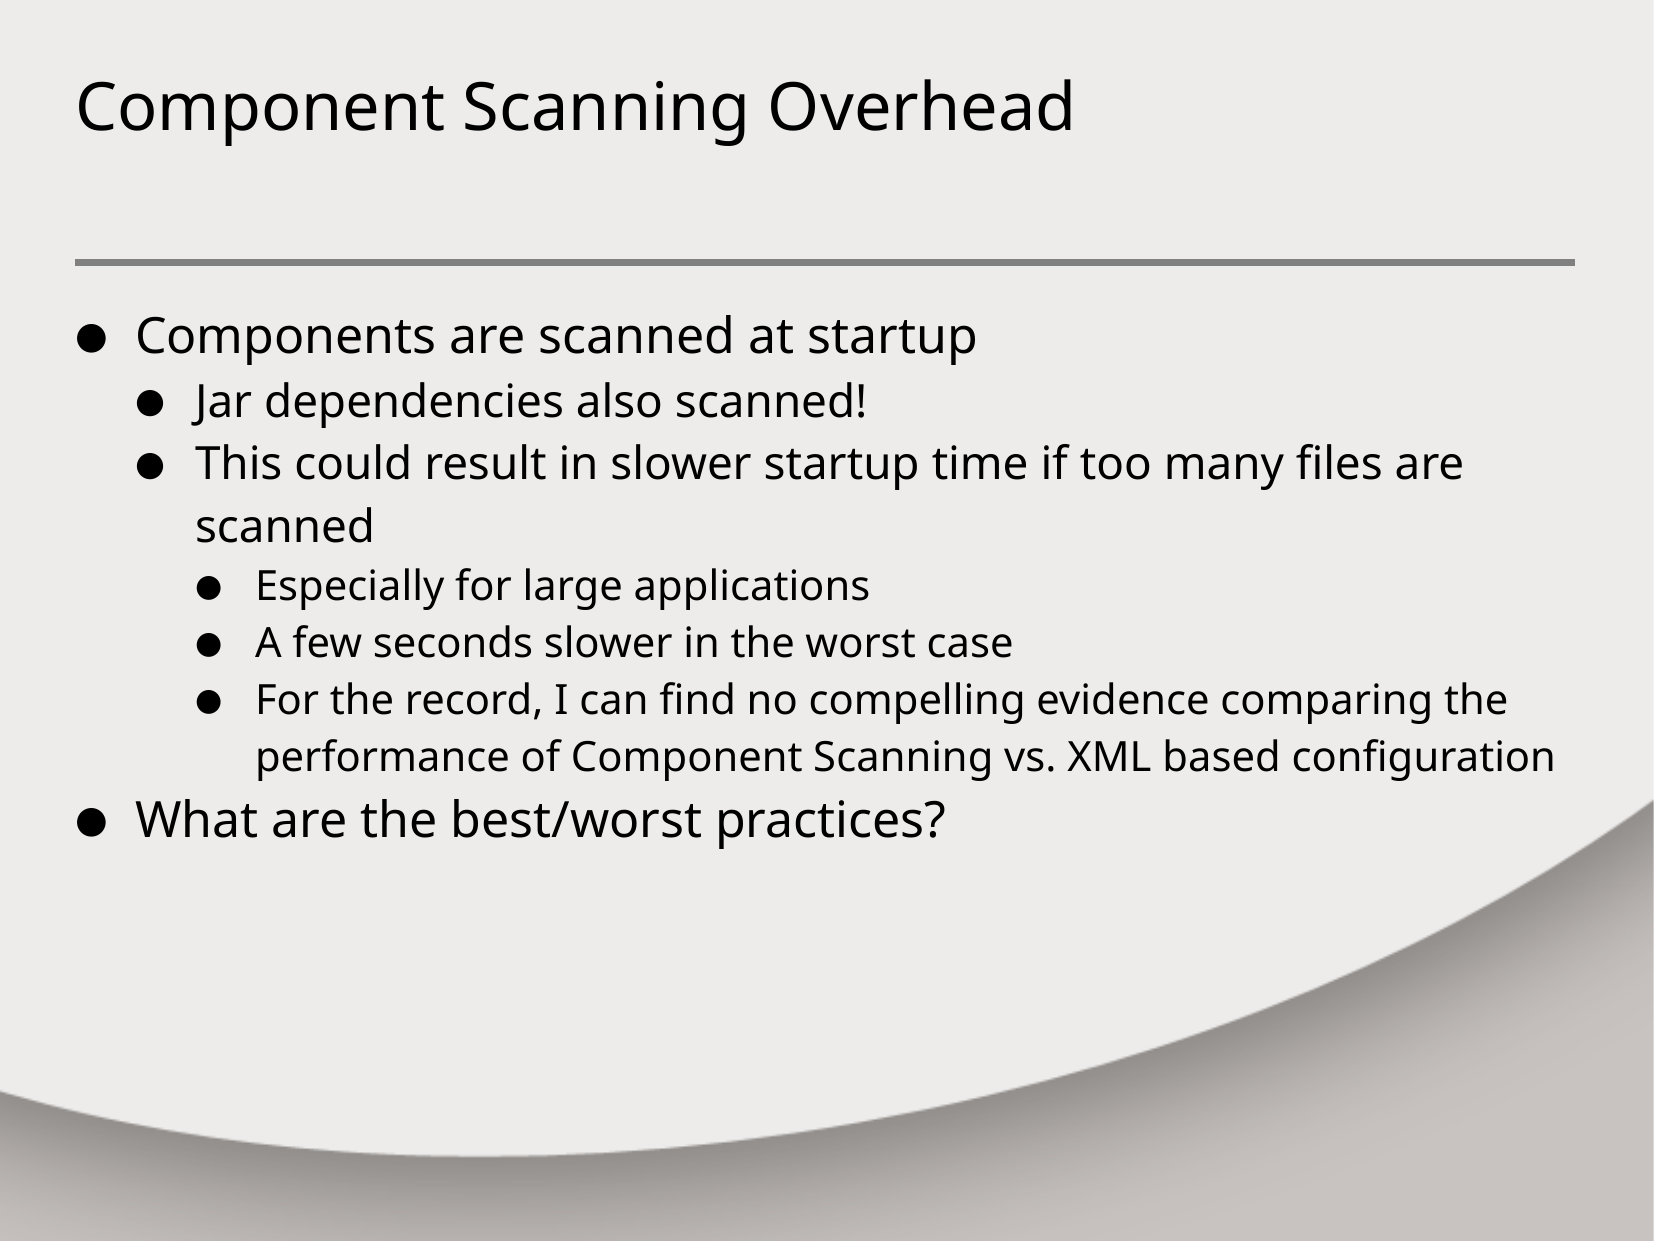

# Component Scanning Overhead
Components are scanned at startup
Jar dependencies also scanned!
This could result in slower startup time if too many files are scanned
Especially for large applications
A few seconds slower in the worst case
For the record, I can find no compelling evidence comparing the performance of Component Scanning vs. XML based configuration
What are the best/worst practices?